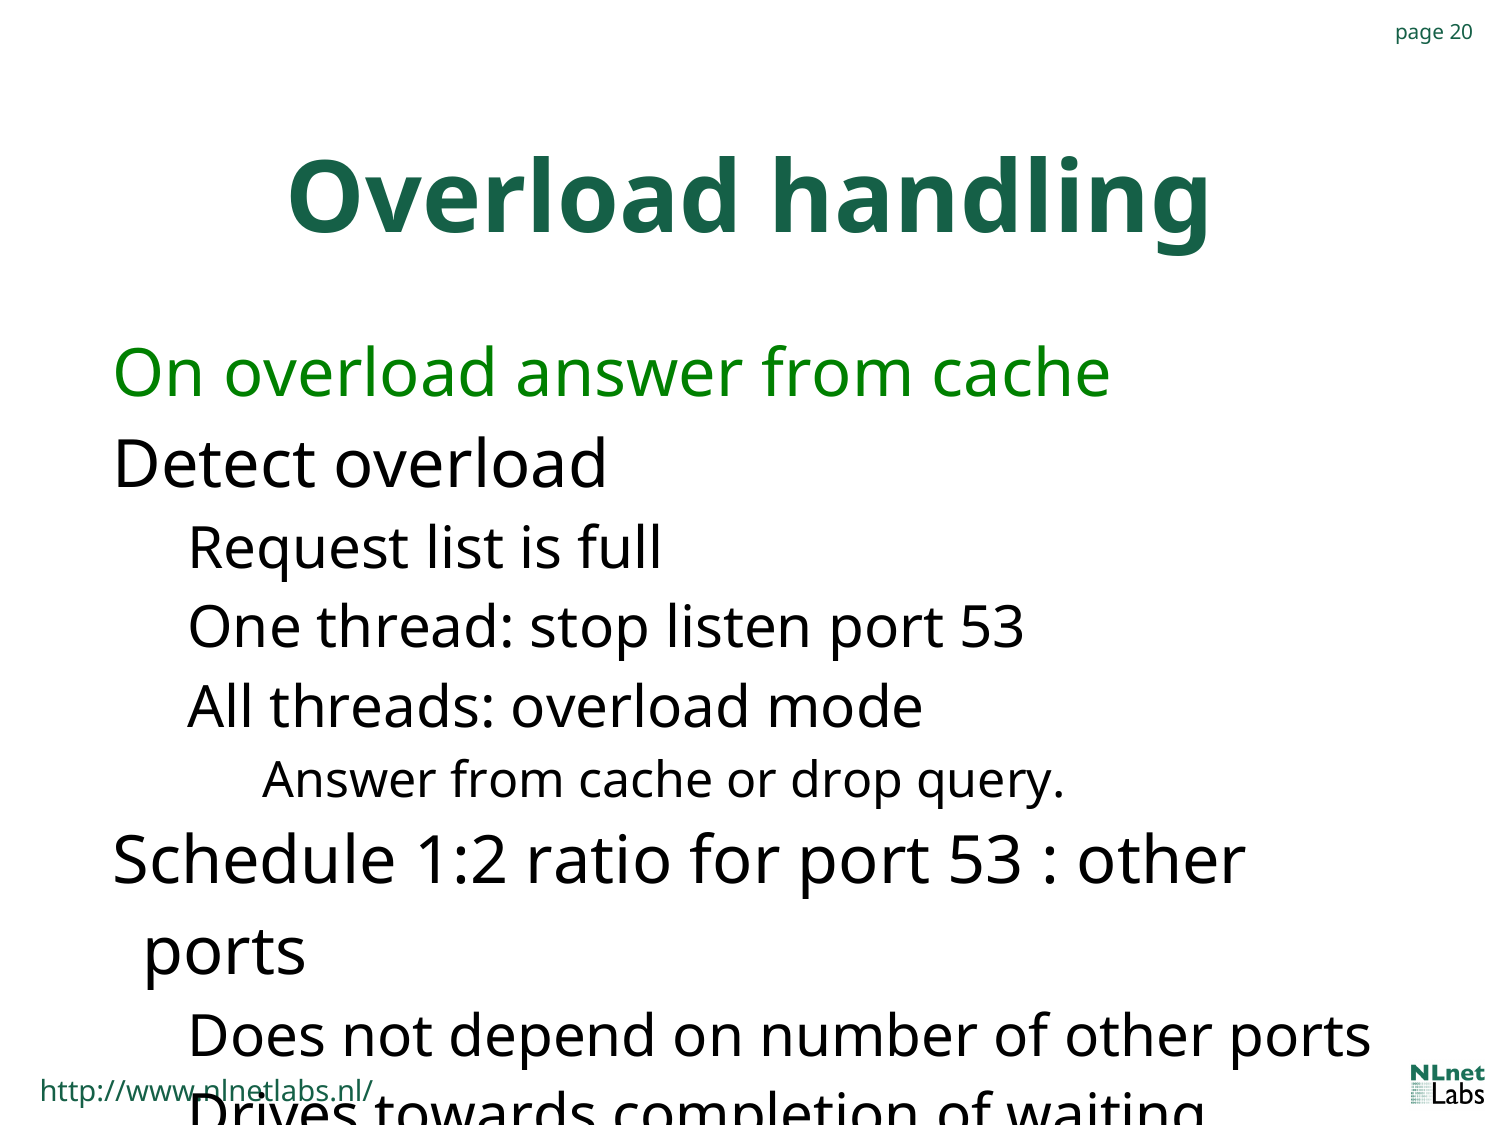

# Overload handling
On overload answer from cache
Detect overload
Request list is full
One thread: stop listen port 53
All threads: overload mode
Answer from cache or drop query.
Schedule 1:2 ratio for port 53 : other ports
Does not depend on number of other ports
Drives towards completion of waiting queries
Every select: perform 0/1 port 53 and round robin the other ports handle at most 2.